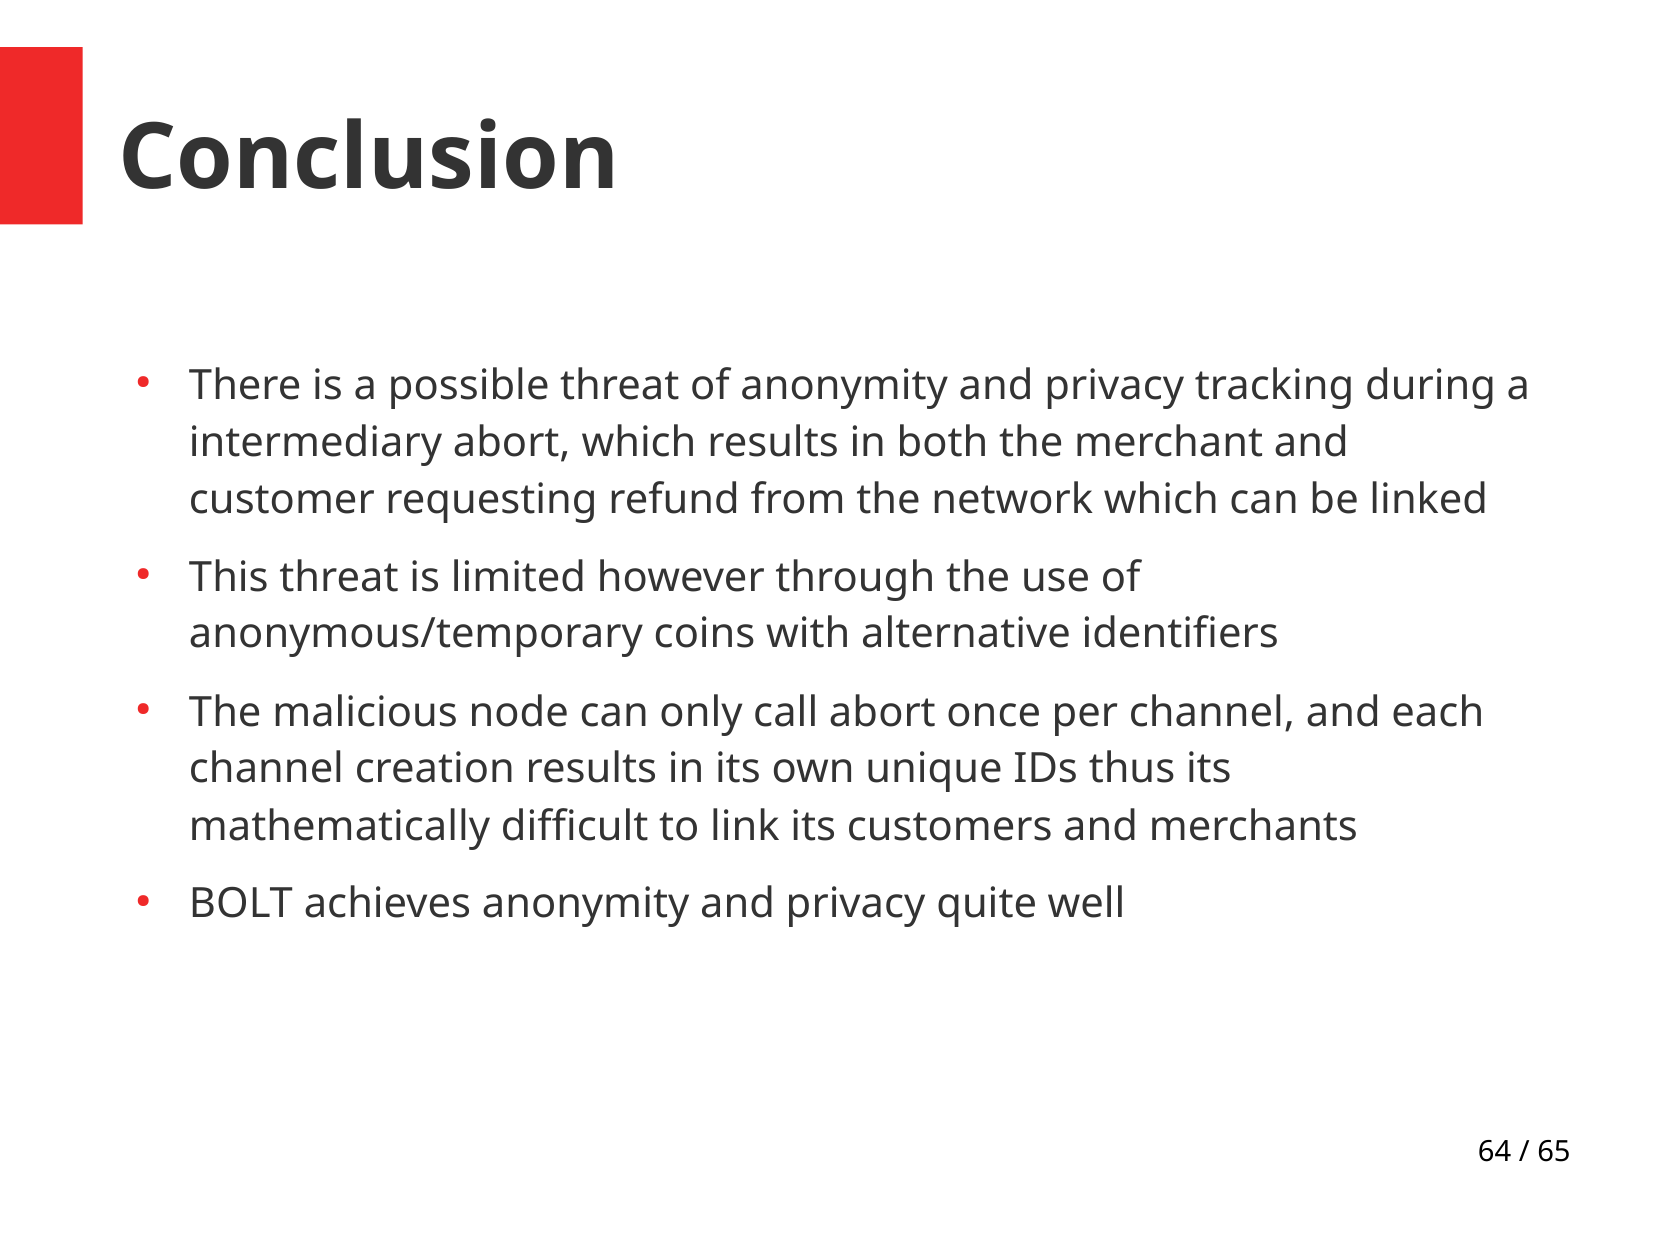

# Conclusion
There is a possible threat of anonymity and privacy tracking during a intermediary abort, which results in both the merchant and customer requesting refund from the network which can be linked
This threat is limited however through the use of anonymous/temporary coins with alternative identifiers
The malicious node can only call abort once per channel, and each channel creation results in its own unique IDs thus its mathematically difficult to link its customers and merchants
BOLT achieves anonymity and privacy quite well
64